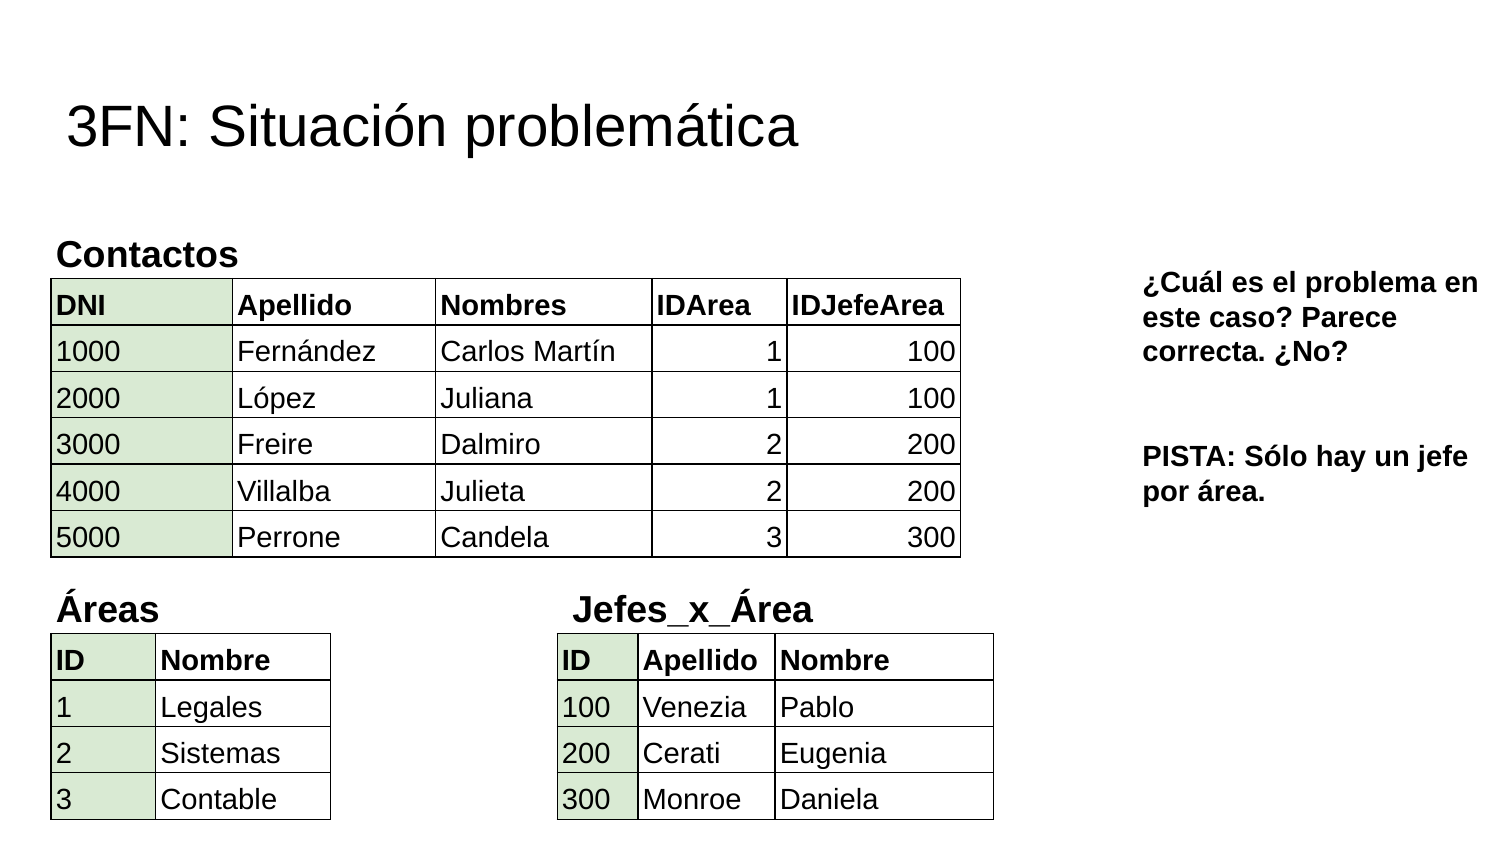

# 3FN: Situación problemática
| Contactos | | | | |
| --- | --- | --- | --- | --- |
| DNI | Apellido | Nombres | IDArea | IDJefeArea |
| 1000 | Fernández | Carlos Martín | 1 | 100 |
| 2000 | López | Juliana | 1 | 100 |
| 3000 | Freire | Dalmiro | 2 | 200 |
| 4000 | Villalba | Julieta | 2 | 200 |
| 5000 | Perrone | Candela | 3 | 300 |
¿Cuál es el problema en este caso? Parece correcta. ¿No?
PISTA: Sólo hay un jefe por área.
| Áreas | |
| --- | --- |
| ID | Nombre |
| 1 | Legales |
| 2 | Sistemas |
| 3 | Contable |
| Jefes\_x\_Área | | |
| --- | --- | --- |
| ID | Apellido | Nombre |
| 100 | Venezia | Pablo |
| 200 | Cerati | Eugenia |
| 300 | Monroe | Daniela |